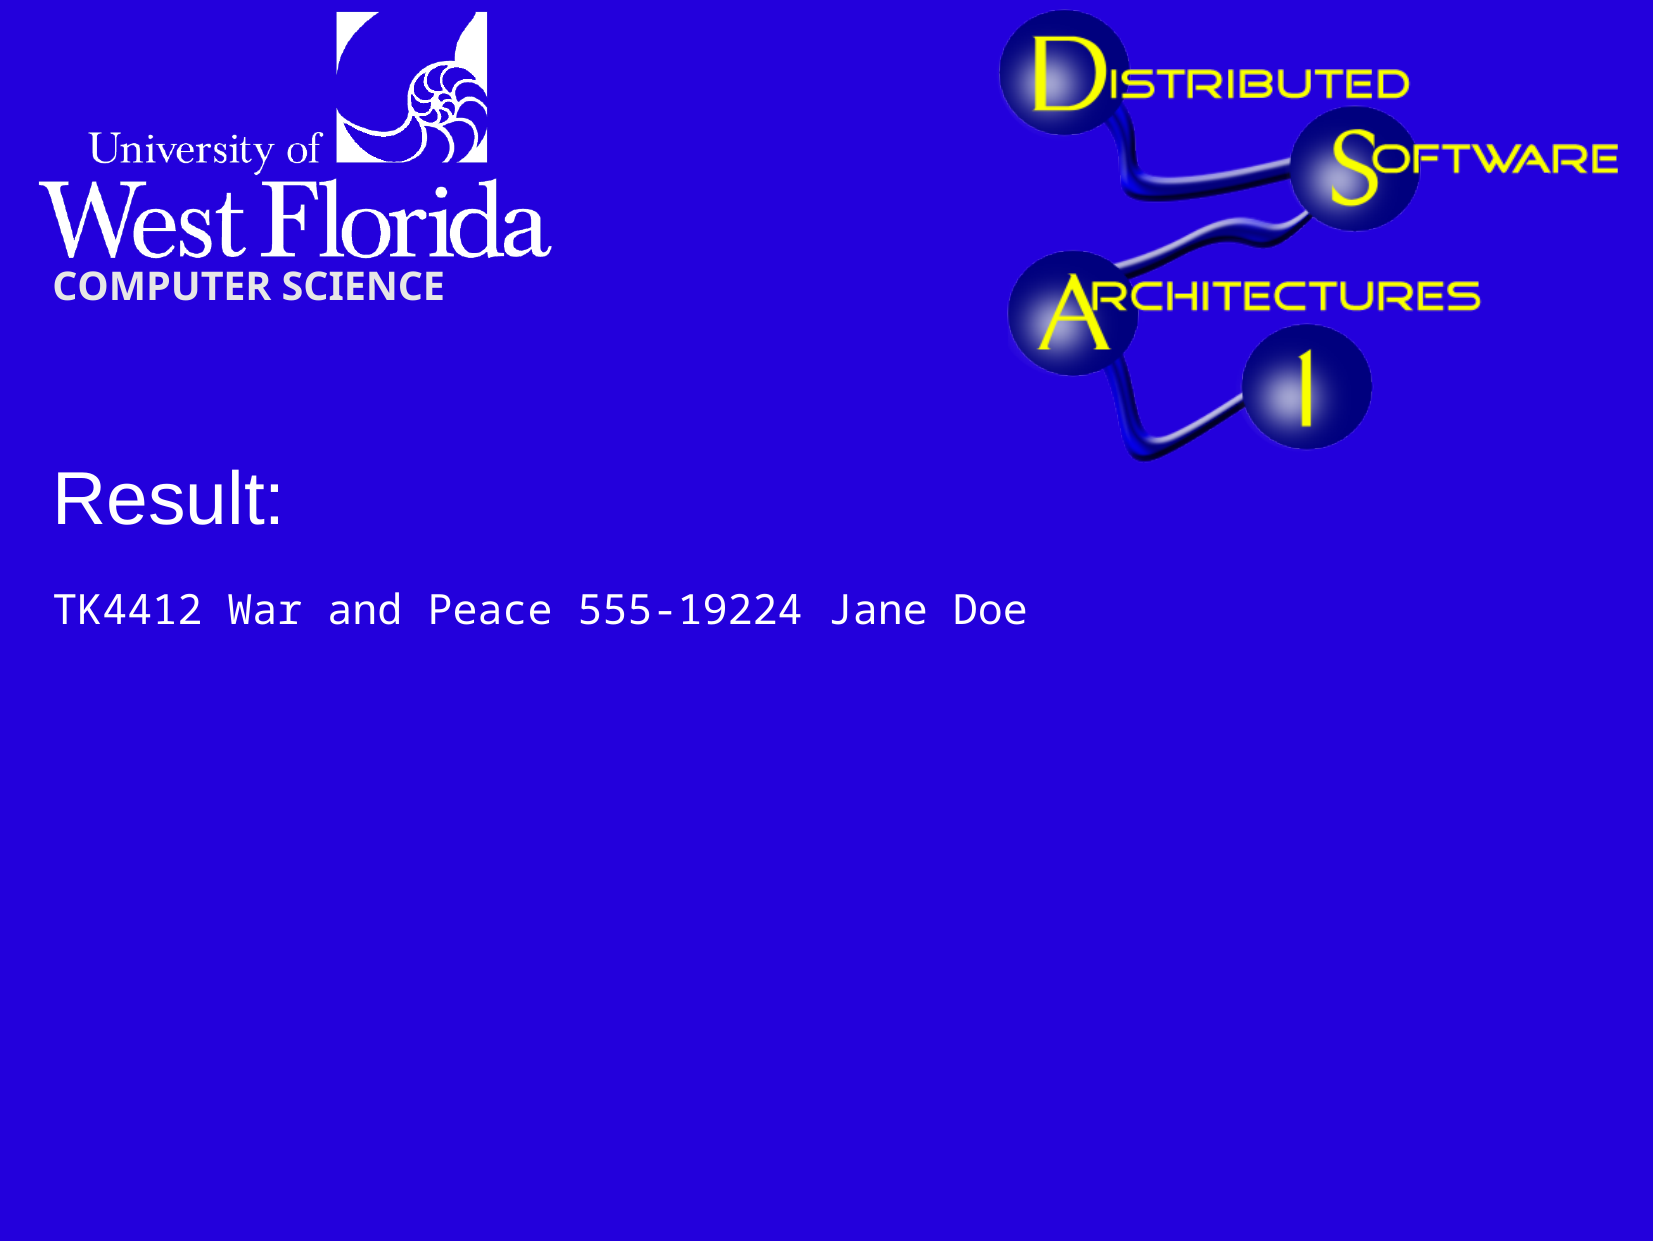

COMPUTER SCIENCE
Result:
TK4412 War and Peace 555-19224 Jane Doe